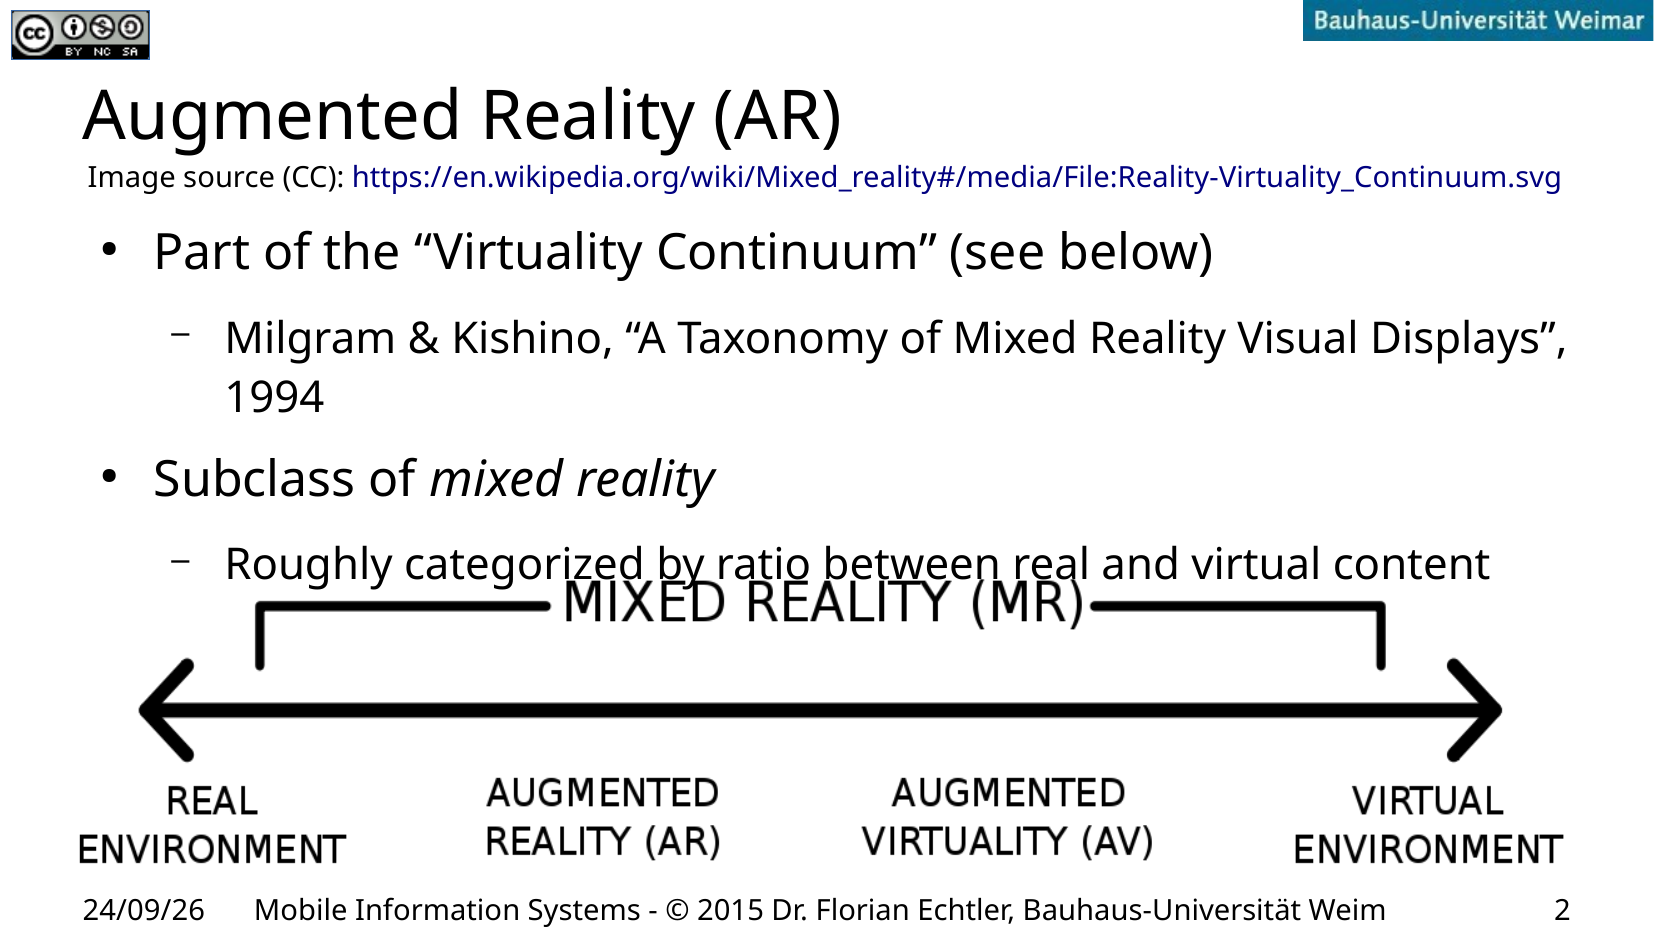

# Augmented Reality (AR)
Image source (CC): https://en.wikipedia.org/wiki/Mixed_reality#/media/File:Reality-Virtuality_Continuum.svg
Part of the “Virtuality Continuum” (see below)
Milgram & Kishino, “A Taxonomy of Mixed Reality Visual Displays”, 1994
Subclass of mixed reality
Roughly categorized by ratio between real and virtual content
Mobile Information Systems - © 2015 Dr. Florian Echtler, Bauhaus-Universität Weimar
2